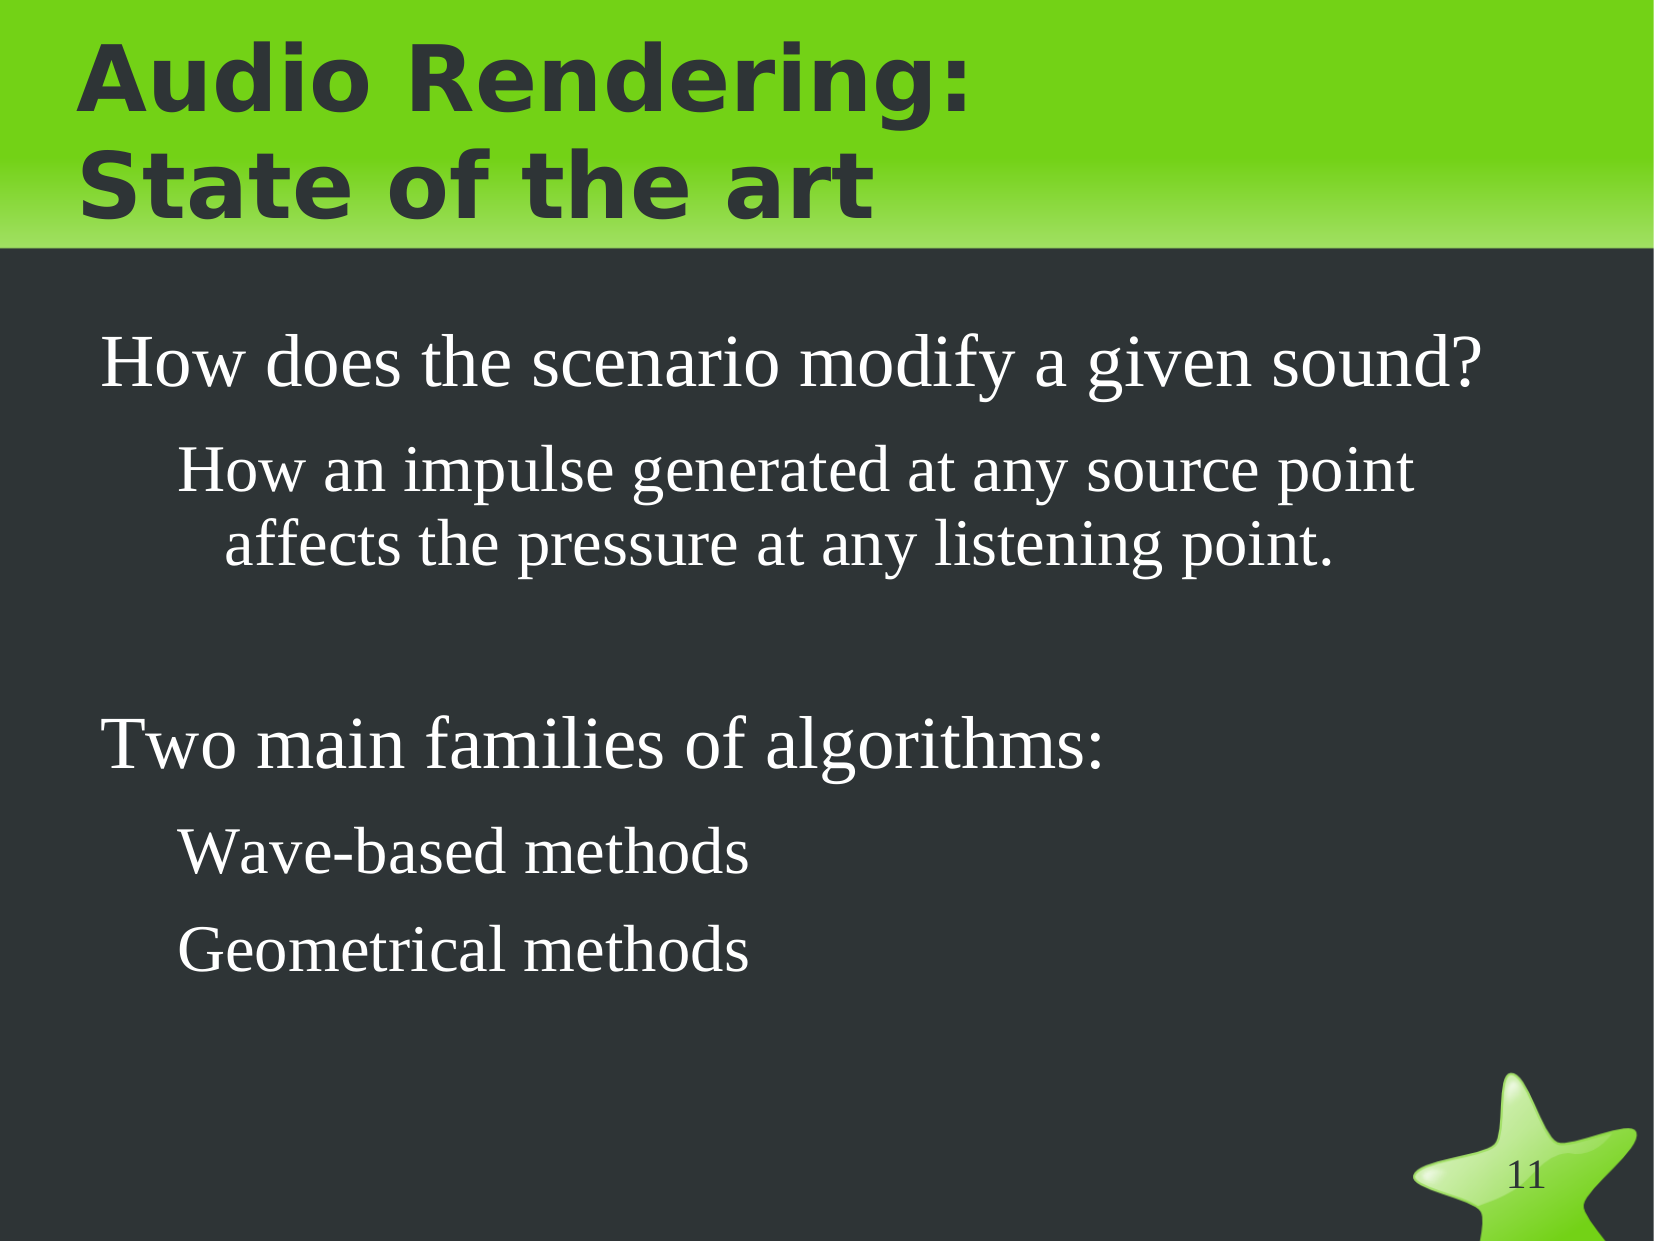

# Audio Rendering: State of the art
How does the scenario modify a given sound?
How an impulse generated at any source point affects the pressure at any listening point.
Two main families of algorithms:
Wave-based methods
Geometrical methods
11